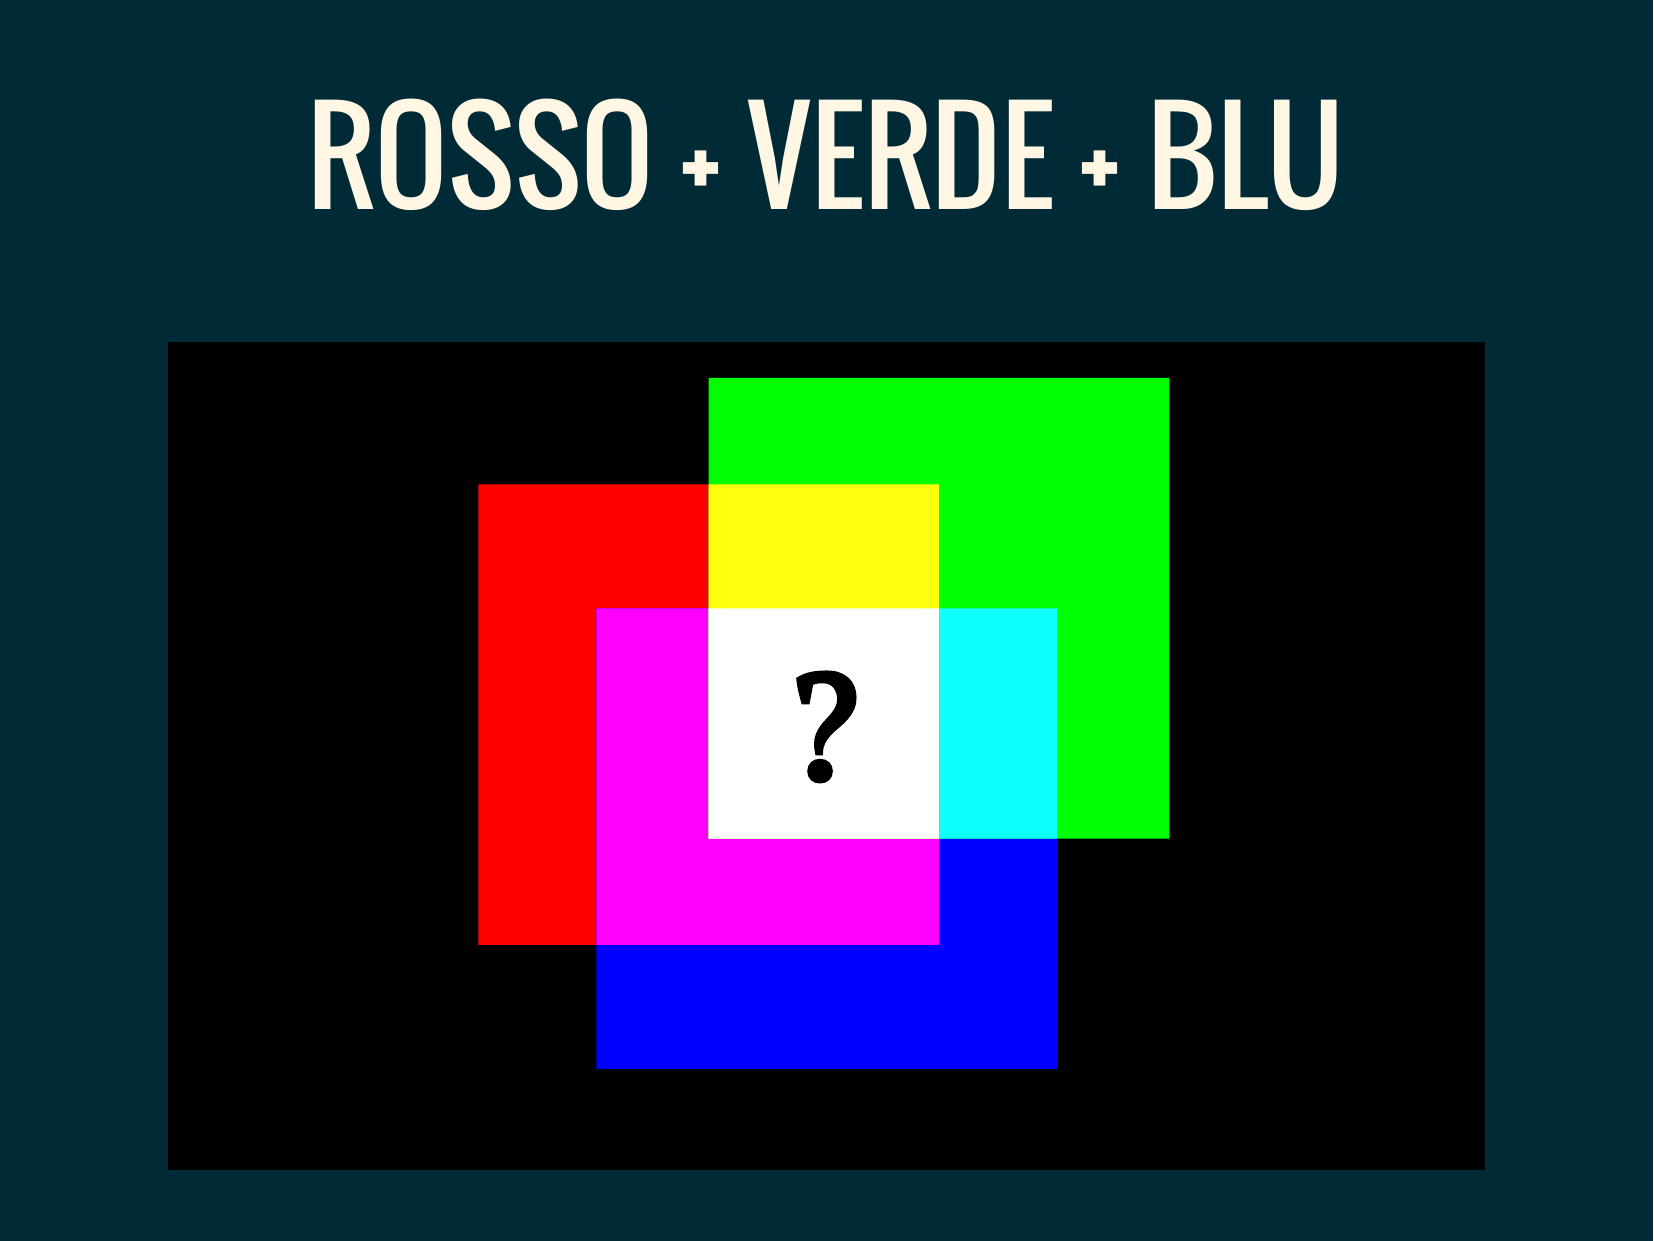

# Rosso + Verde + Blu
?